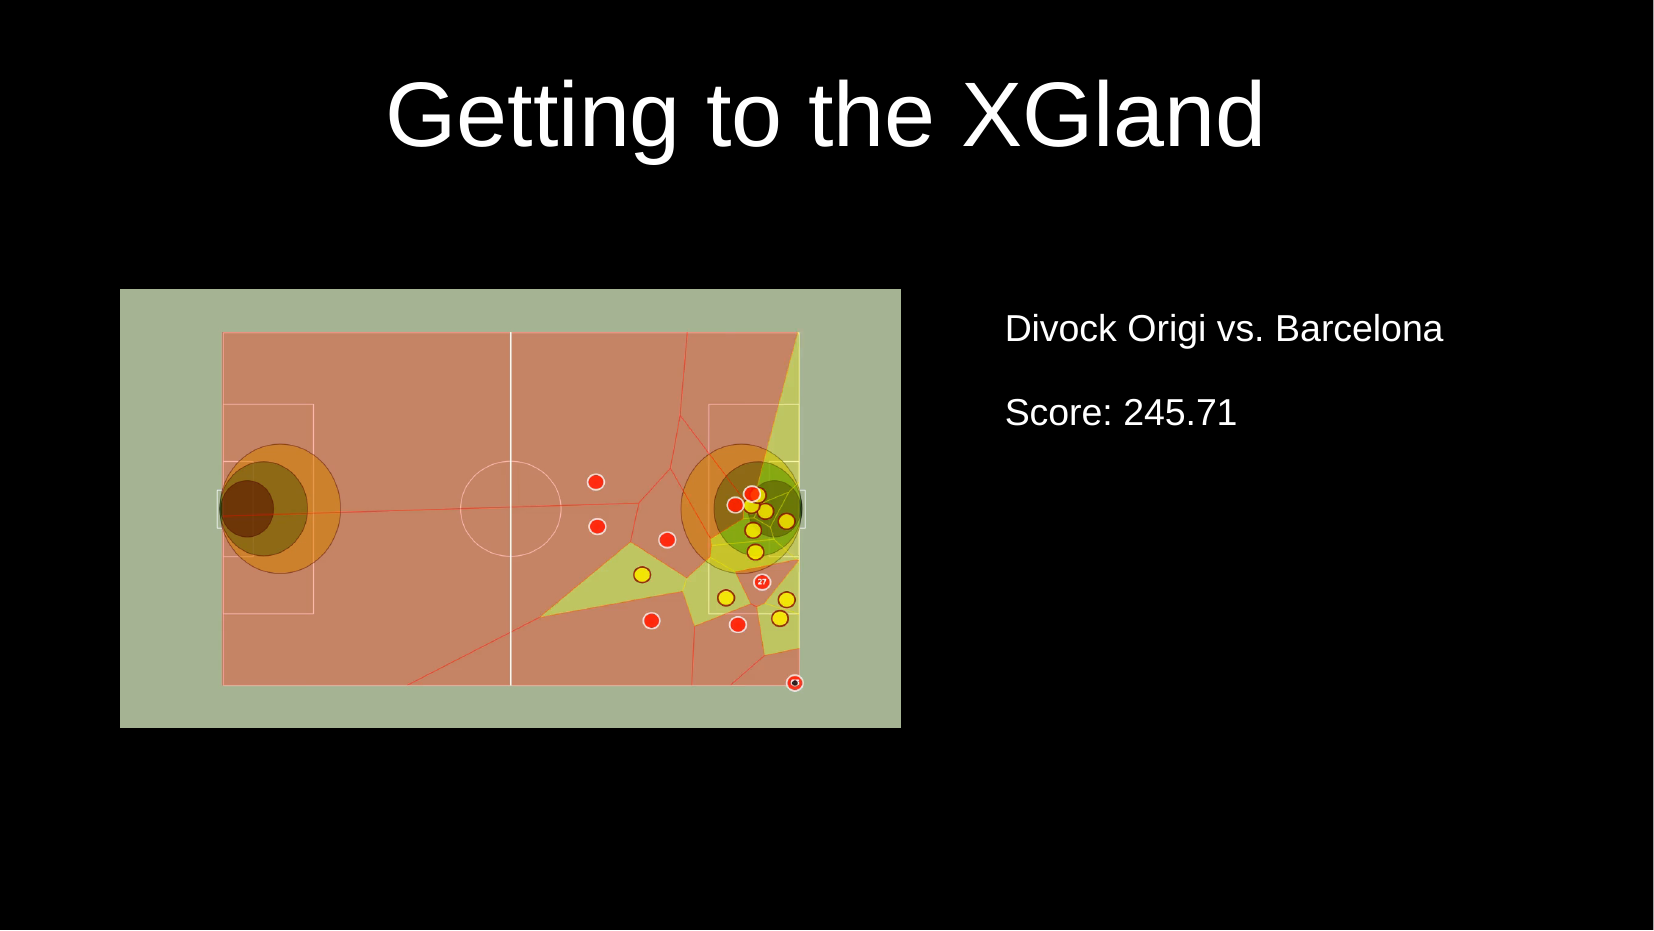

# Getting to the XGland
Divock Origi vs. Barcelona
Score: 245.71